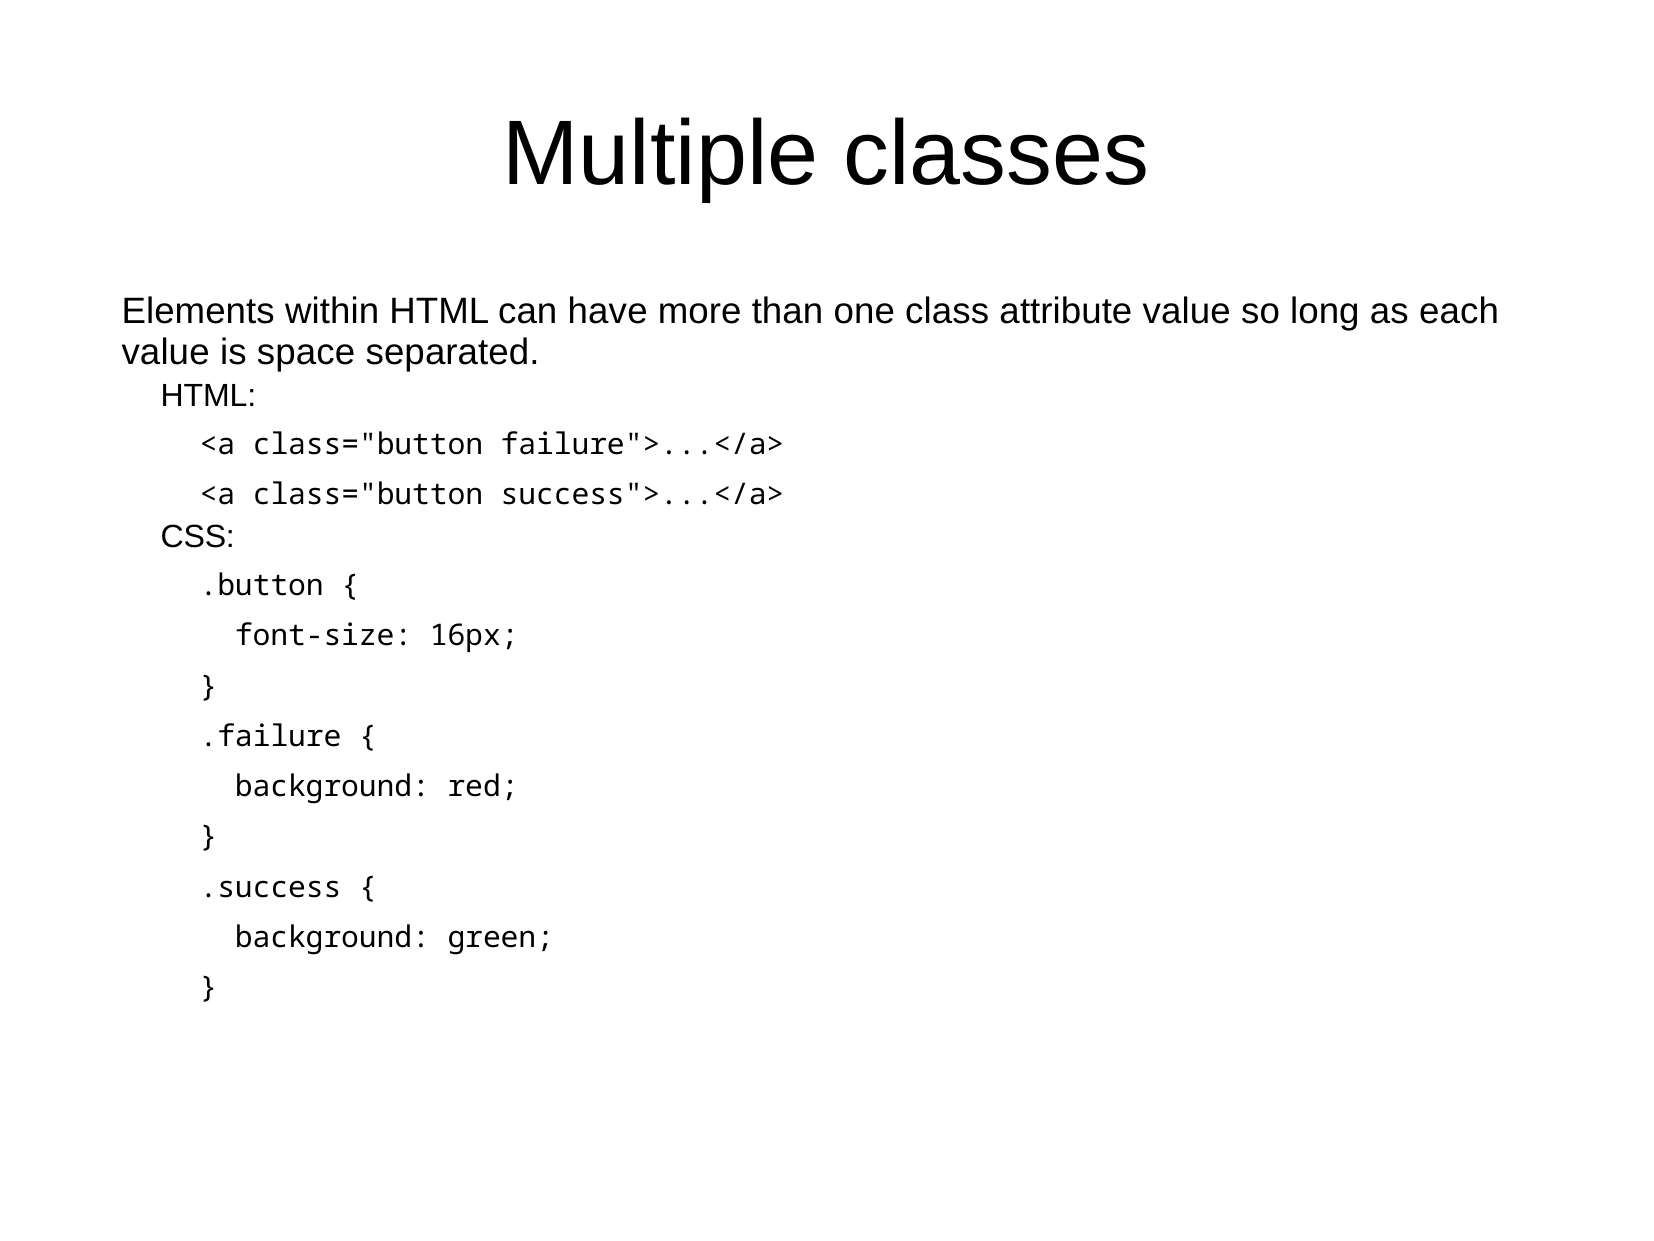

# Multiple classes
Elements within HTML can have more than one class attribute value so long as each value is space separated.
HTML:
<a class="button failure">...</a>
<a class="button success">...</a>
CSS:
.button {
 font-size: 16px;
}
.failure {
 background: red;
}
.success {
 background: green;
}